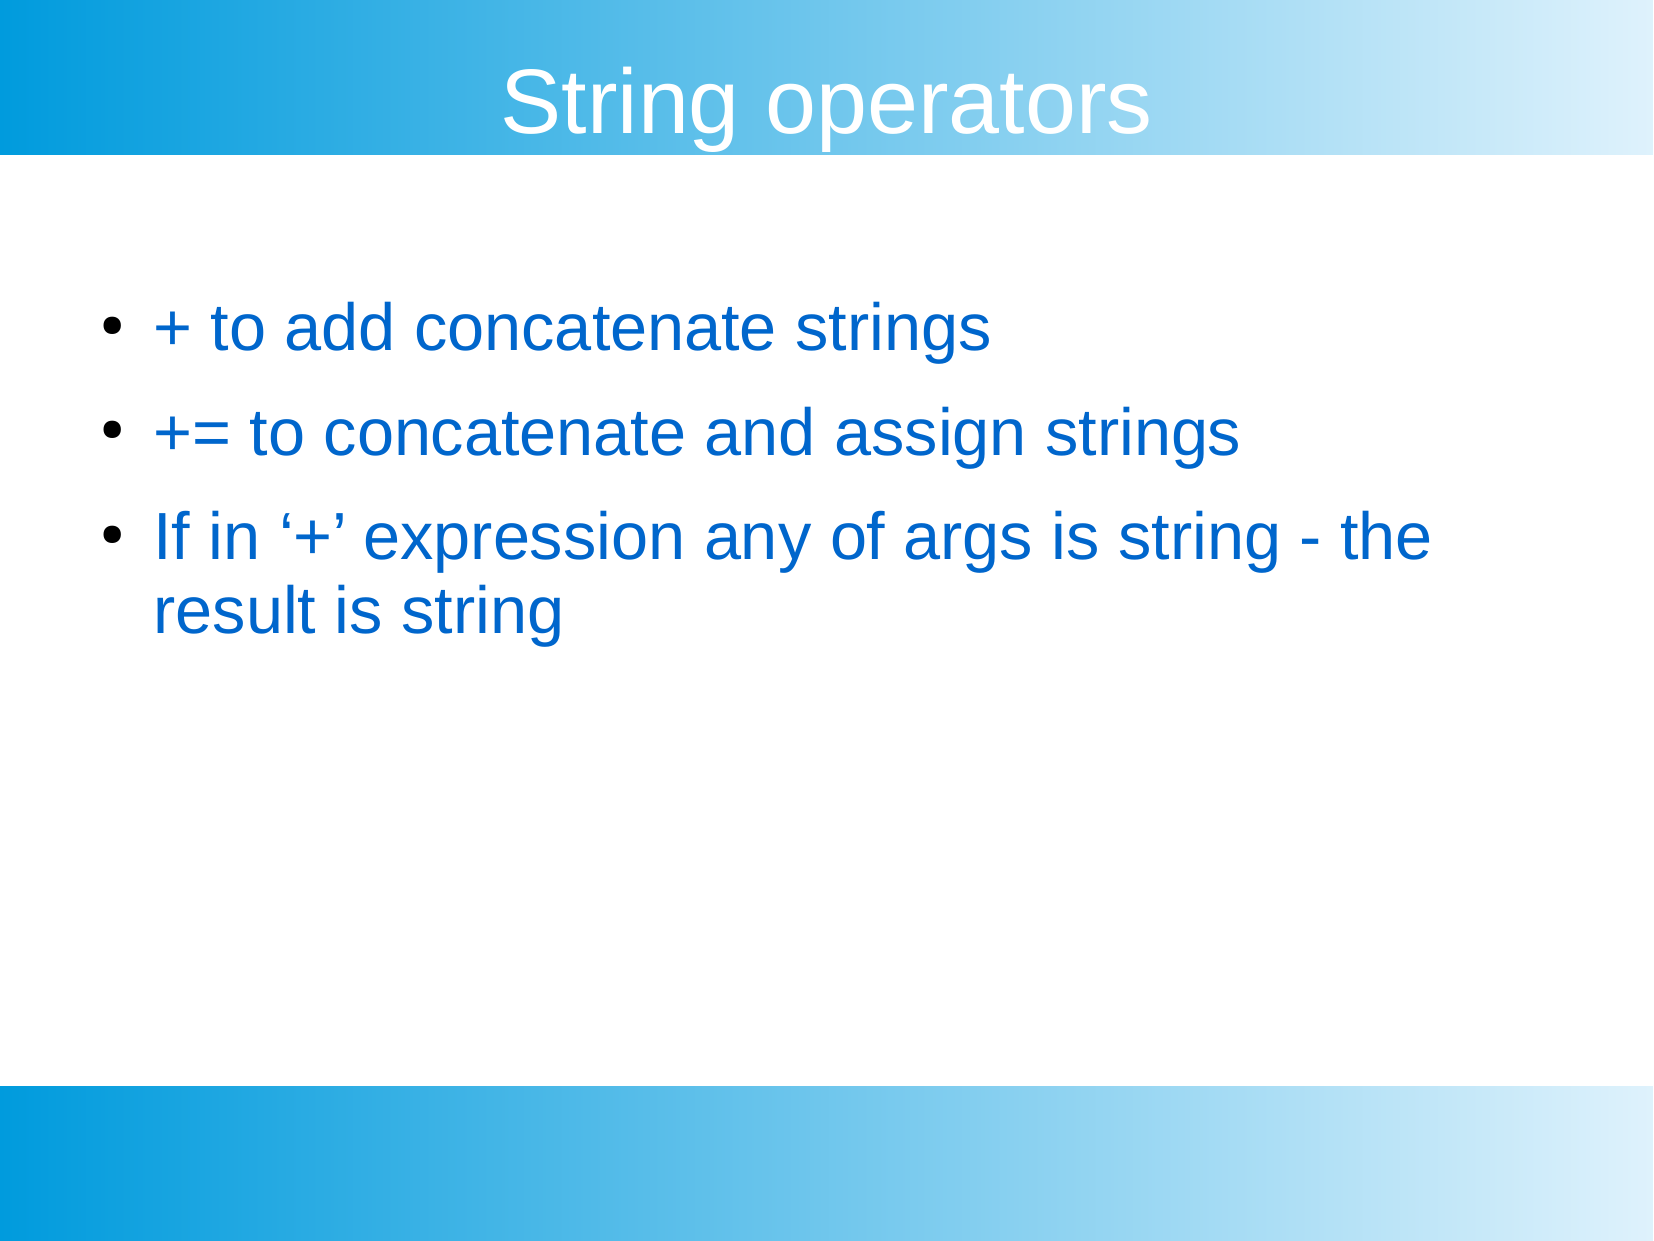

# String operators
+ to add concatenate strings
+= to concatenate and assign strings
If in ‘+’ expression any of args is string - the result is string